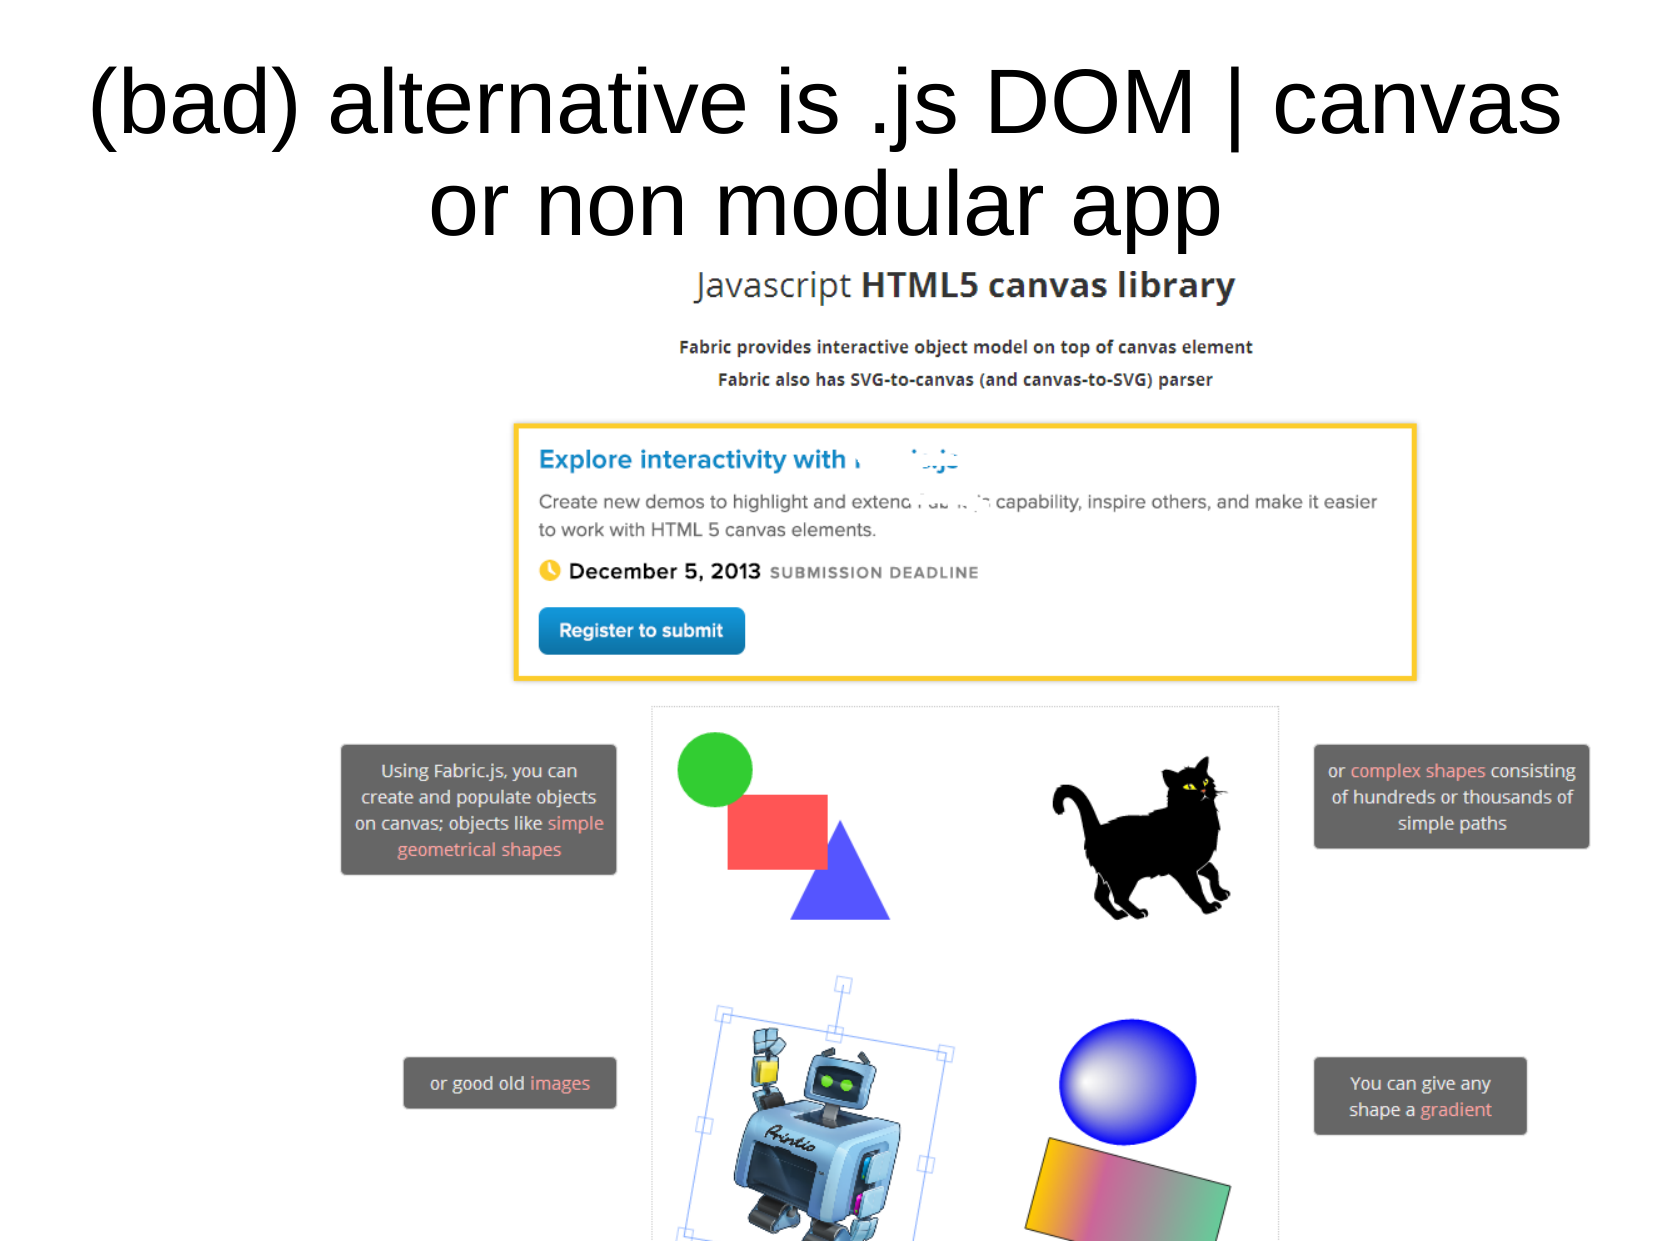

# (bad) alternative is .js DOM | canvas or non modular app